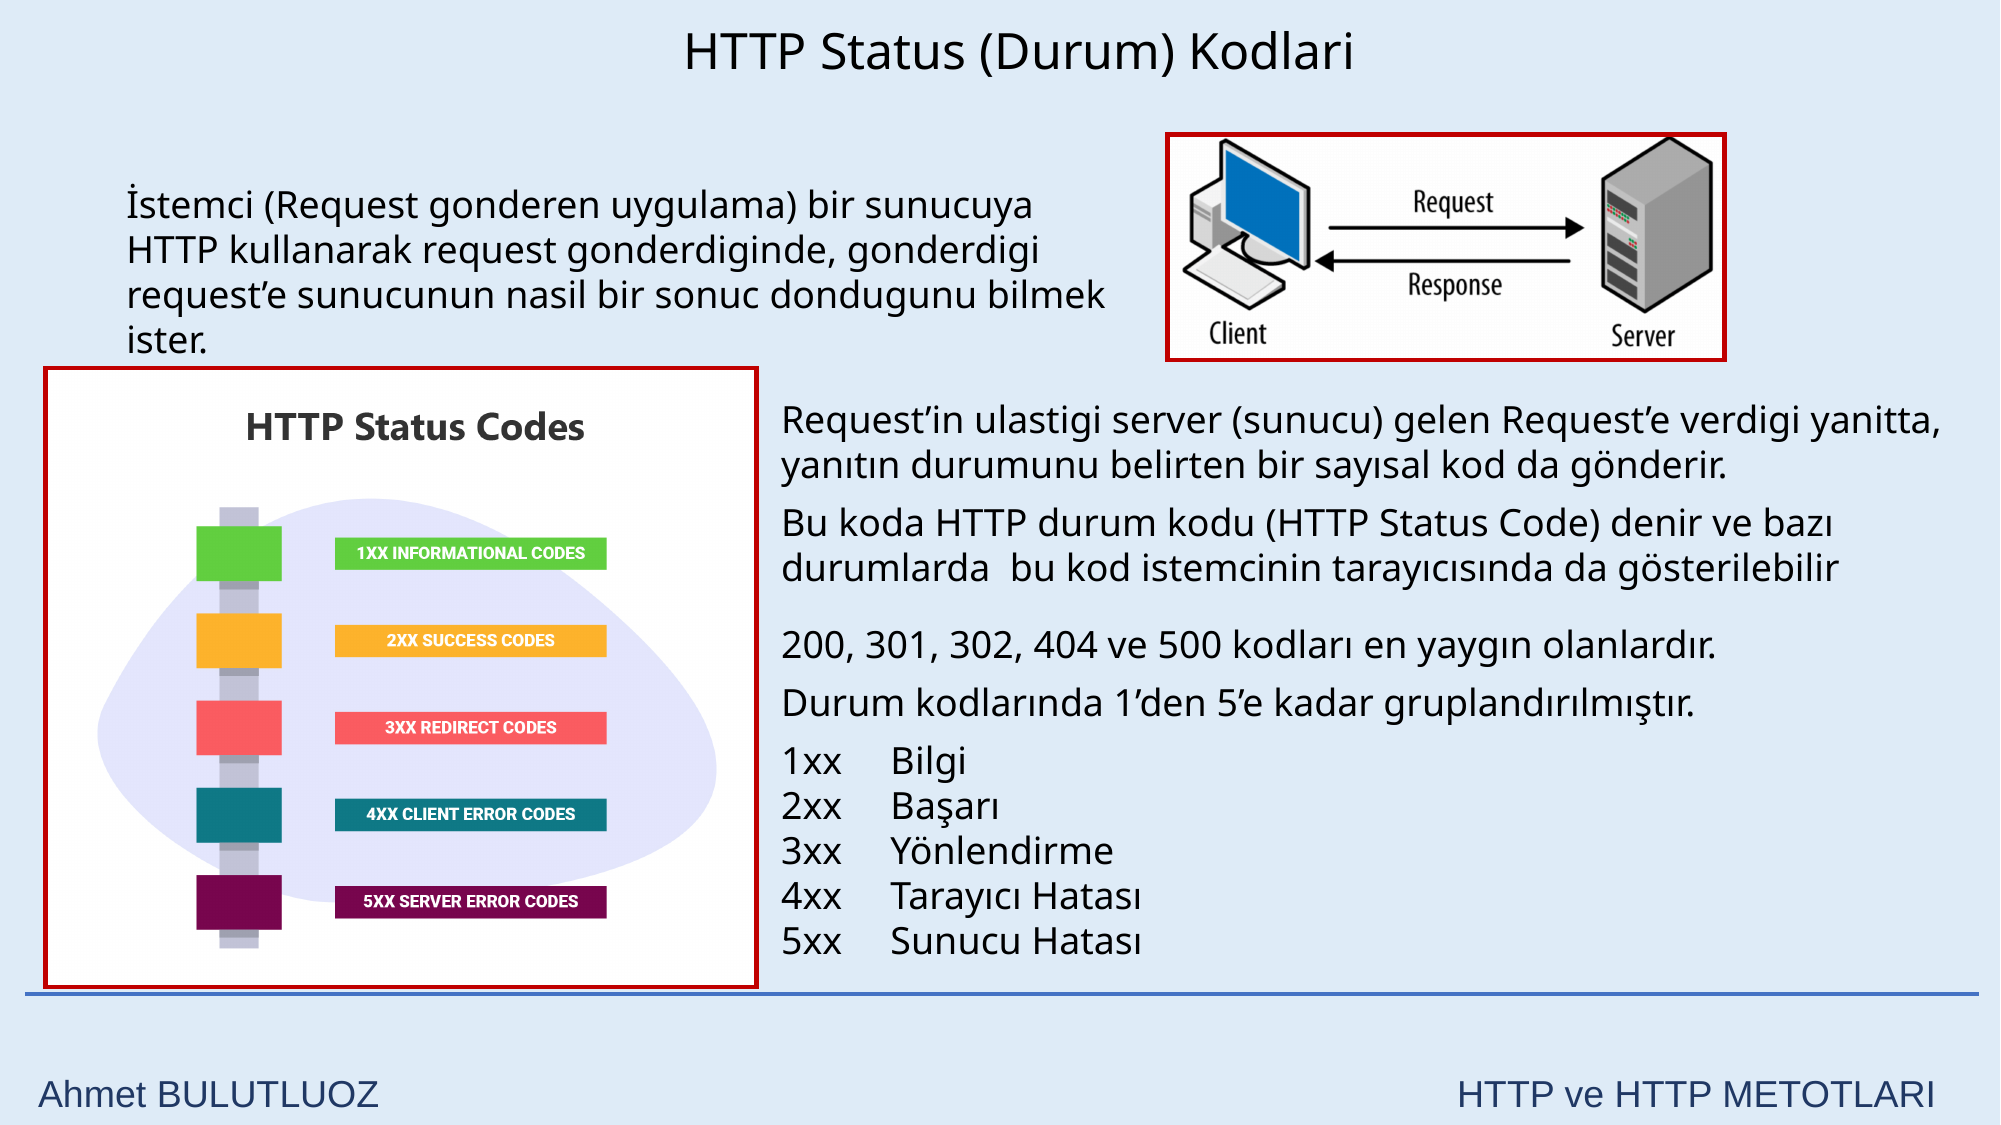

HTTP Status (Durum) Kodlari
İstemci (Request gonderen uygulama) bir sunucuya HTTP kullanarak request gonderdiginde, gonderdigi request’e sunucunun nasil bir sonuc dondugunu bilmek ister.
Request’in ulastigi server (sunucu) gelen Request’e verdigi yanitta, yanıtın durumunu belirten bir sayısal kod da gönderir.
Bu koda HTTP durum kodu (HTTP Status Code) denir ve bazı durumlarda  bu kod istemcinin tarayıcısında da gösterilebilir
200, 301, 302, 404 ve 500 kodları en yaygın olanlardır.
Durum kodlarında 1’den 5’e kadar gruplandırılmıştır.
1xx     Bilgi
2xx     Başarı
3xx     Yönlendirme
4xx     Tarayıcı Hatası
5xx     Sunucu Hatası
Ahmet BULUTLUOZ HTTP ve HTTP METOTLARI